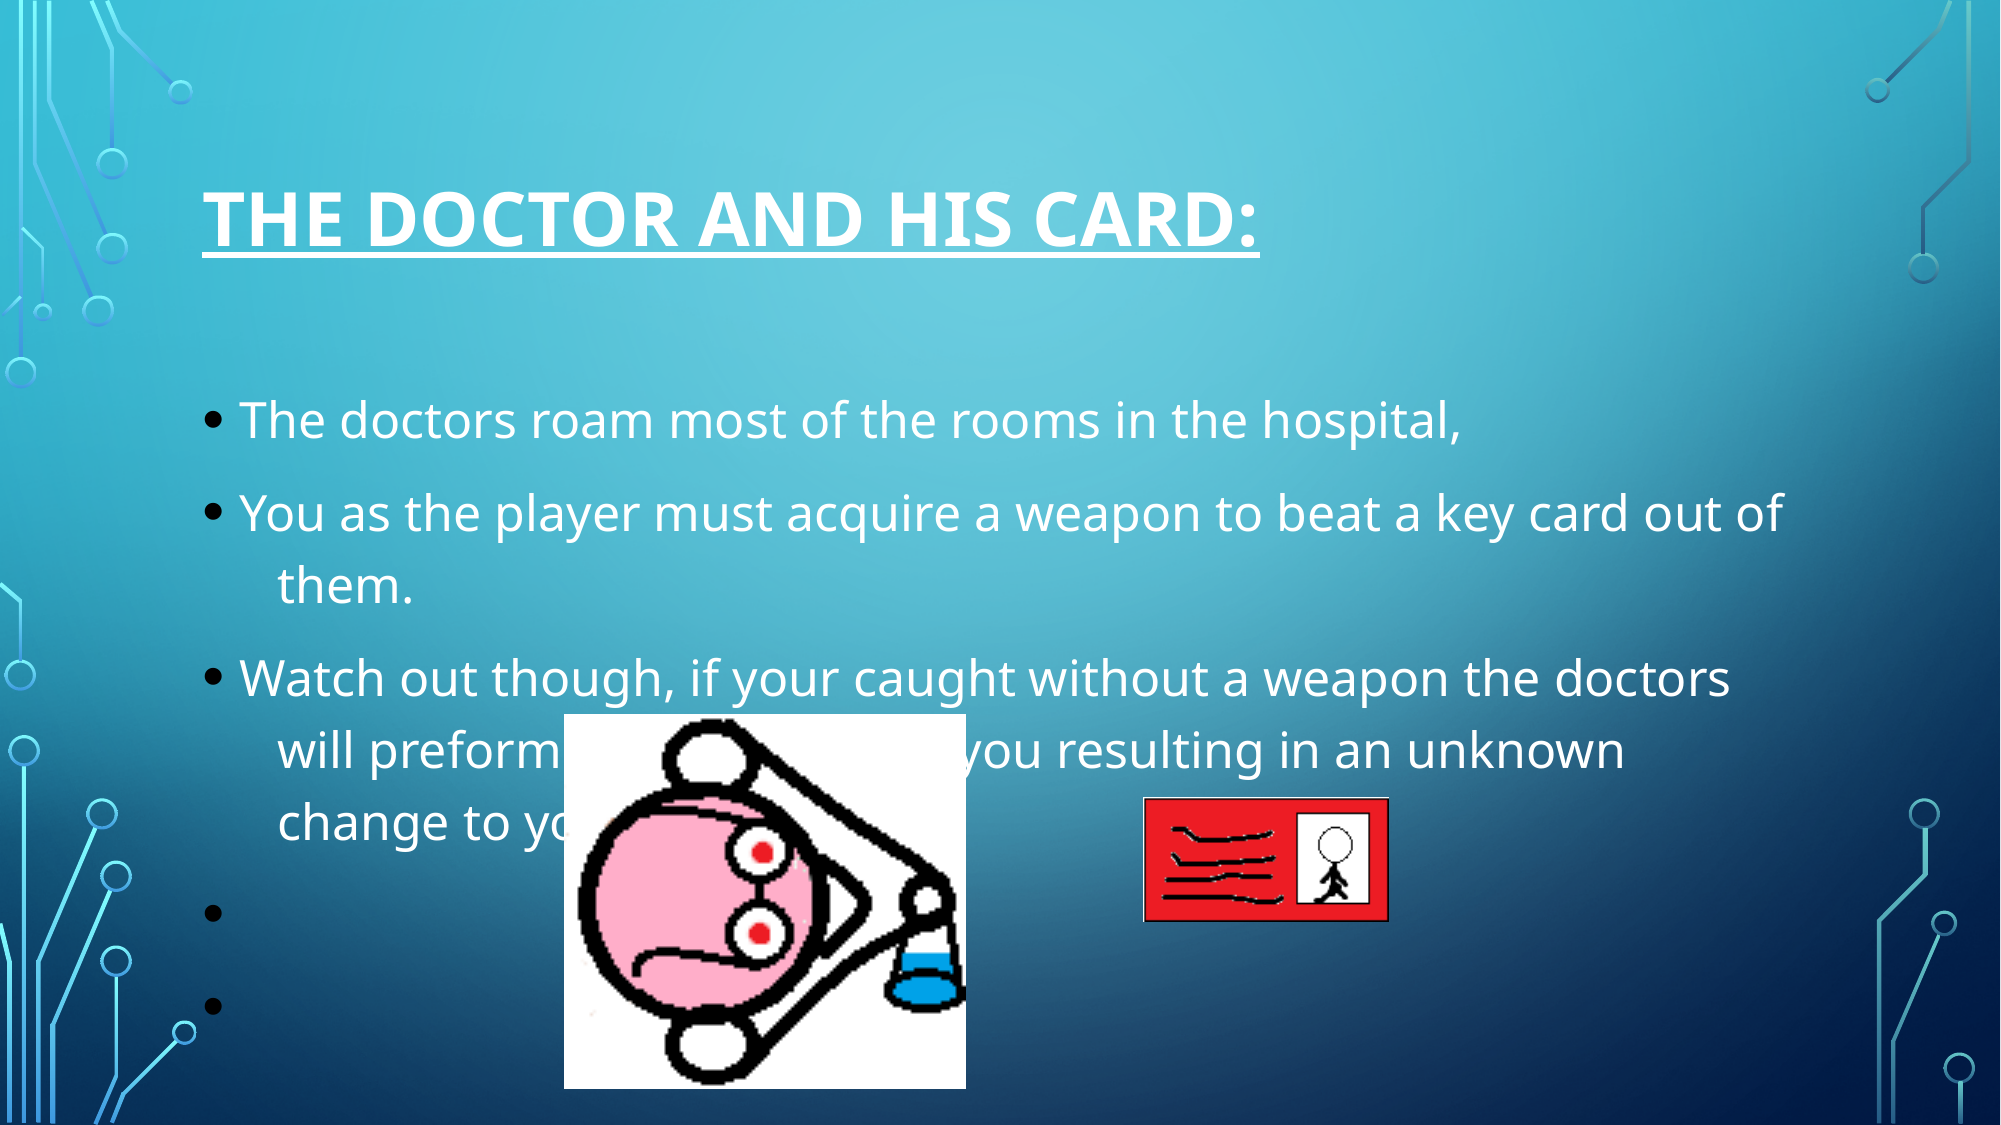

# The Doctor and his card:
The doctors roam most of the rooms in the hospital,
You as the player must acquire a weapon to beat a key card out of them.
Watch out though, if your caught without a weapon the doctors will preform experiments on you resulting in an unknown change to your character.